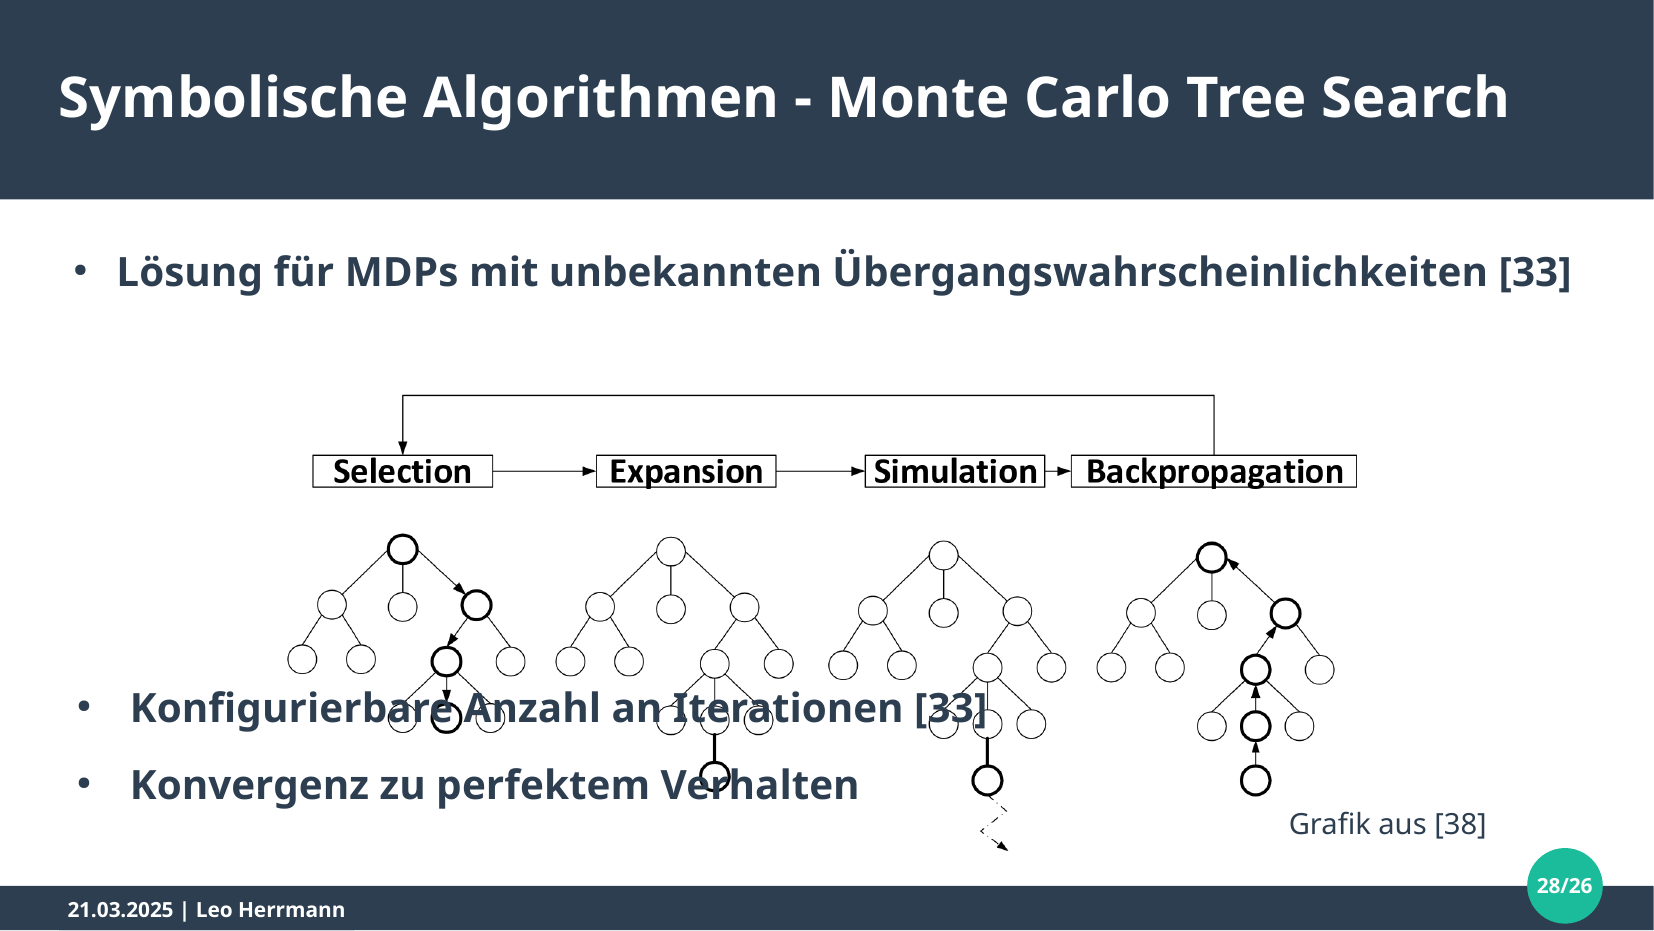

# Symbolische Algorithmen - Monte Carlo Tree Search
Lösung für MDPs mit unbekannten Übergangswahrscheinlichkeiten [33]
Konfigurierbare Anzahl an Iterationen [33]
Konvergenz zu perfektem Verhalten
Grafik aus [38]